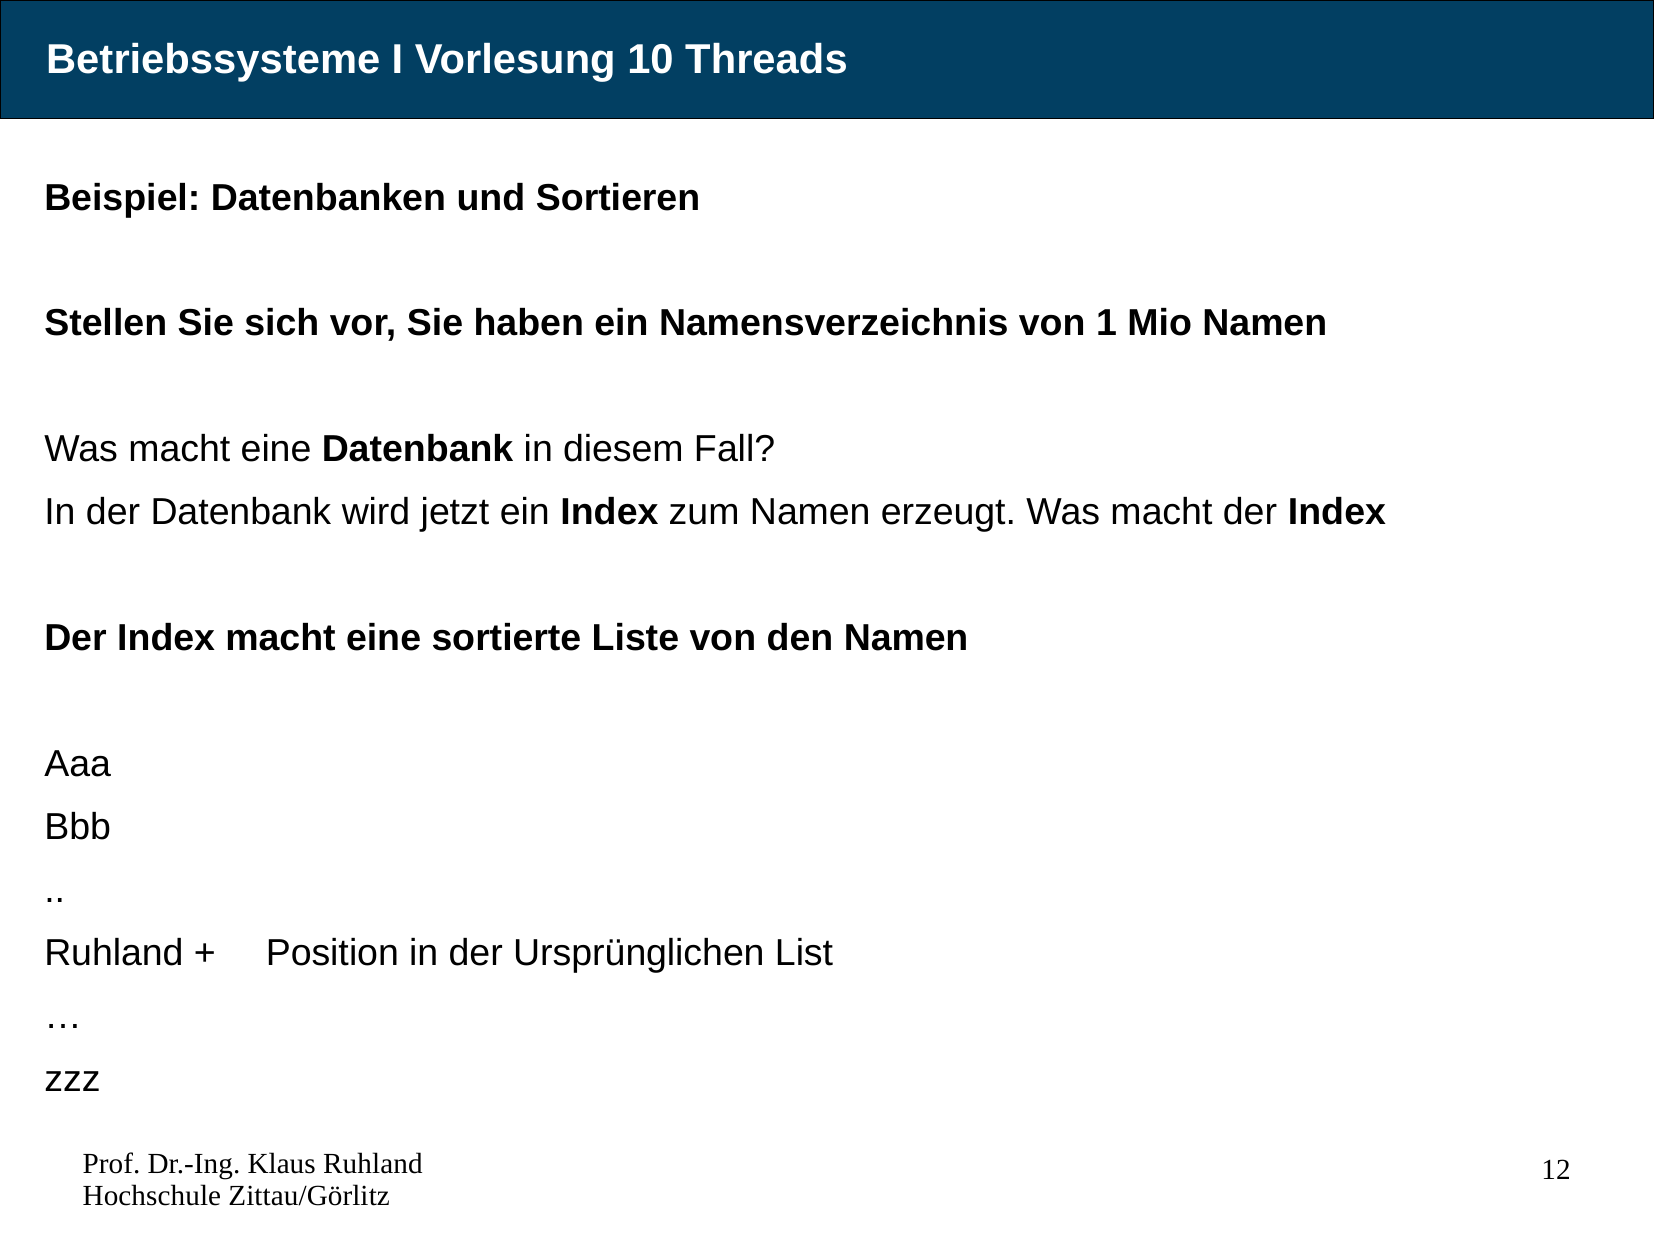

Beispiel: Datenbanken und Sortieren
Stellen Sie sich vor, Sie haben ein Namensverzeichnis von 1 Mio Namen
Was macht eine Datenbank in diesem Fall?
In der Datenbank wird jetzt ein Index zum Namen erzeugt. Was macht der Index
Der Index macht eine sortierte Liste von den Namen
Aaa
Bbb
..
Ruhland +	Position in der Ursprünglichen List
…
zzz
12